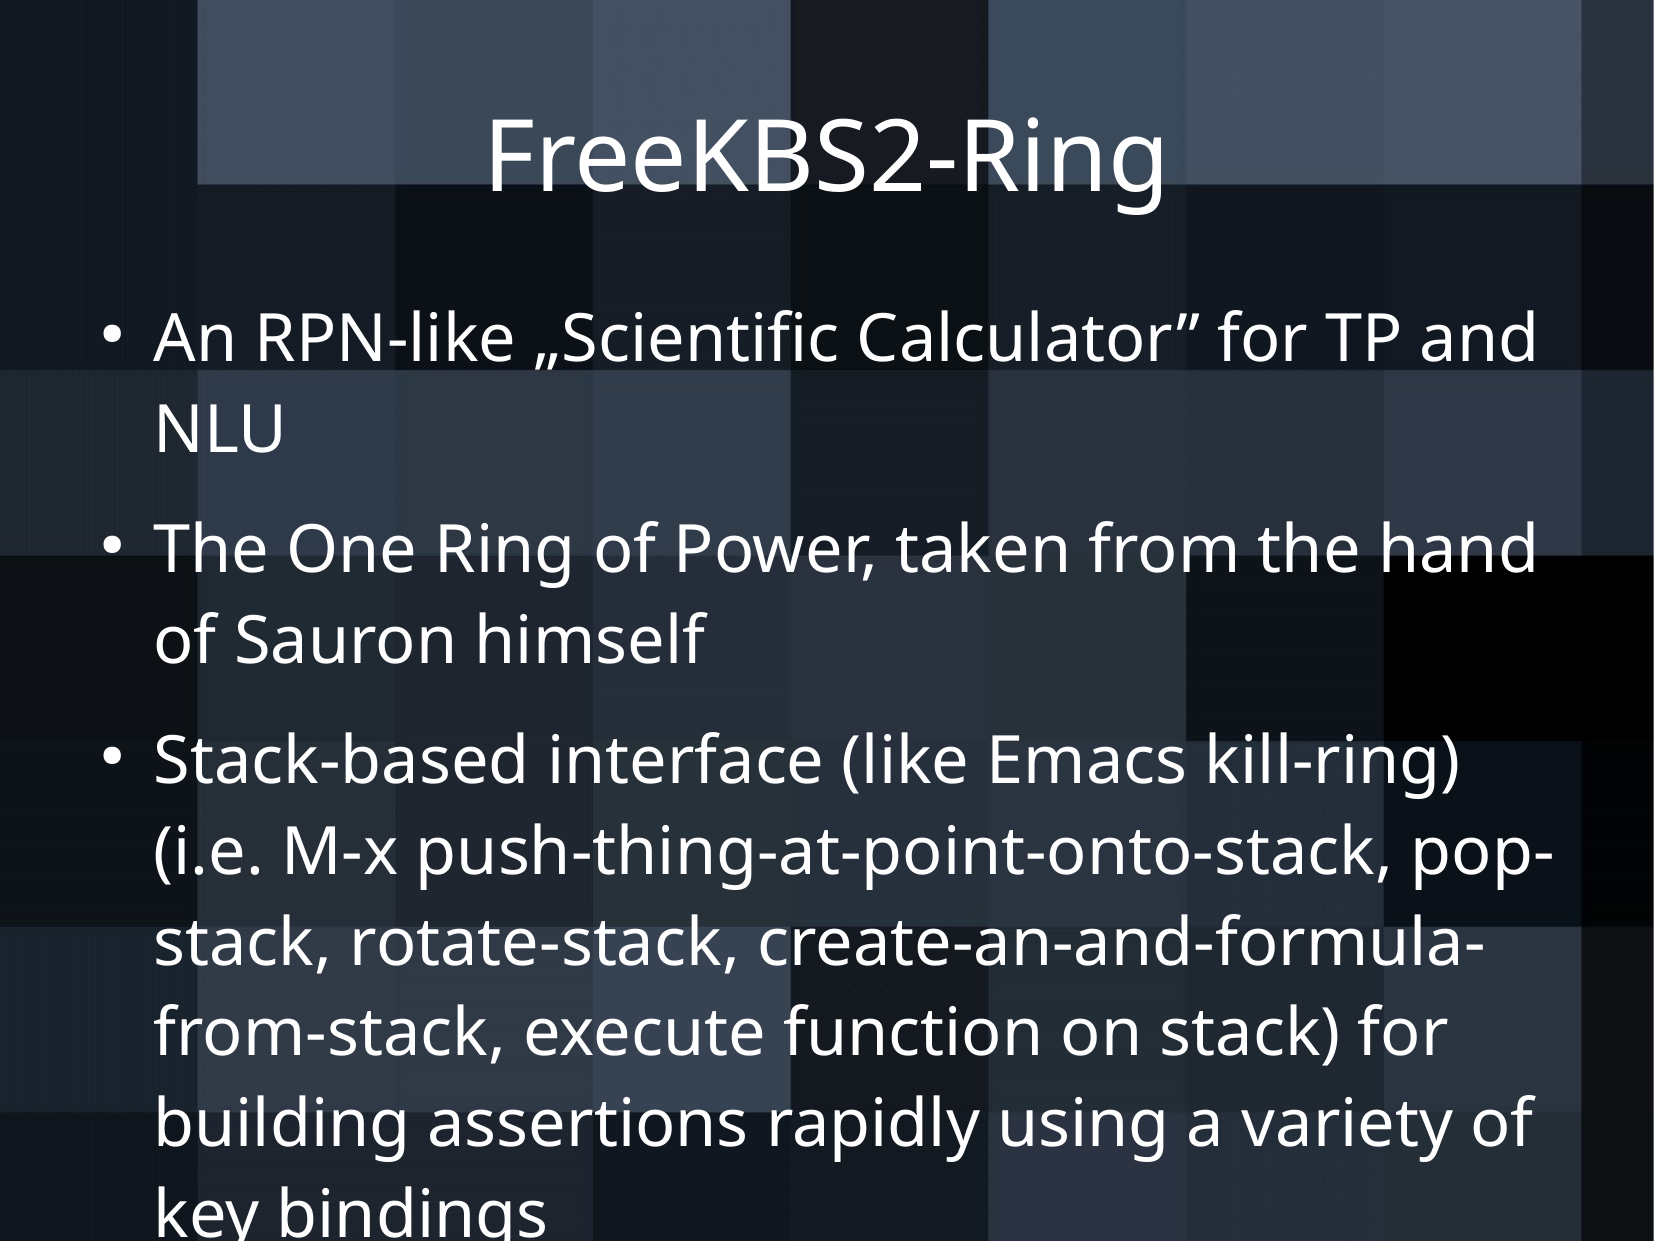

# FreeKBS2-Ring
An RPN-like „Scientific Calculator” for TP and NLU
The One Ring of Power, taken from the hand of Sauron himself
Stack-based interface (like Emacs kill-ring) (i.e. M-x push-thing-at-point-onto-stack, pop-stack, rotate-stack, create-an-and-formula-from-stack, execute function on stack) for building assertions rapidly using a variety of key bindings